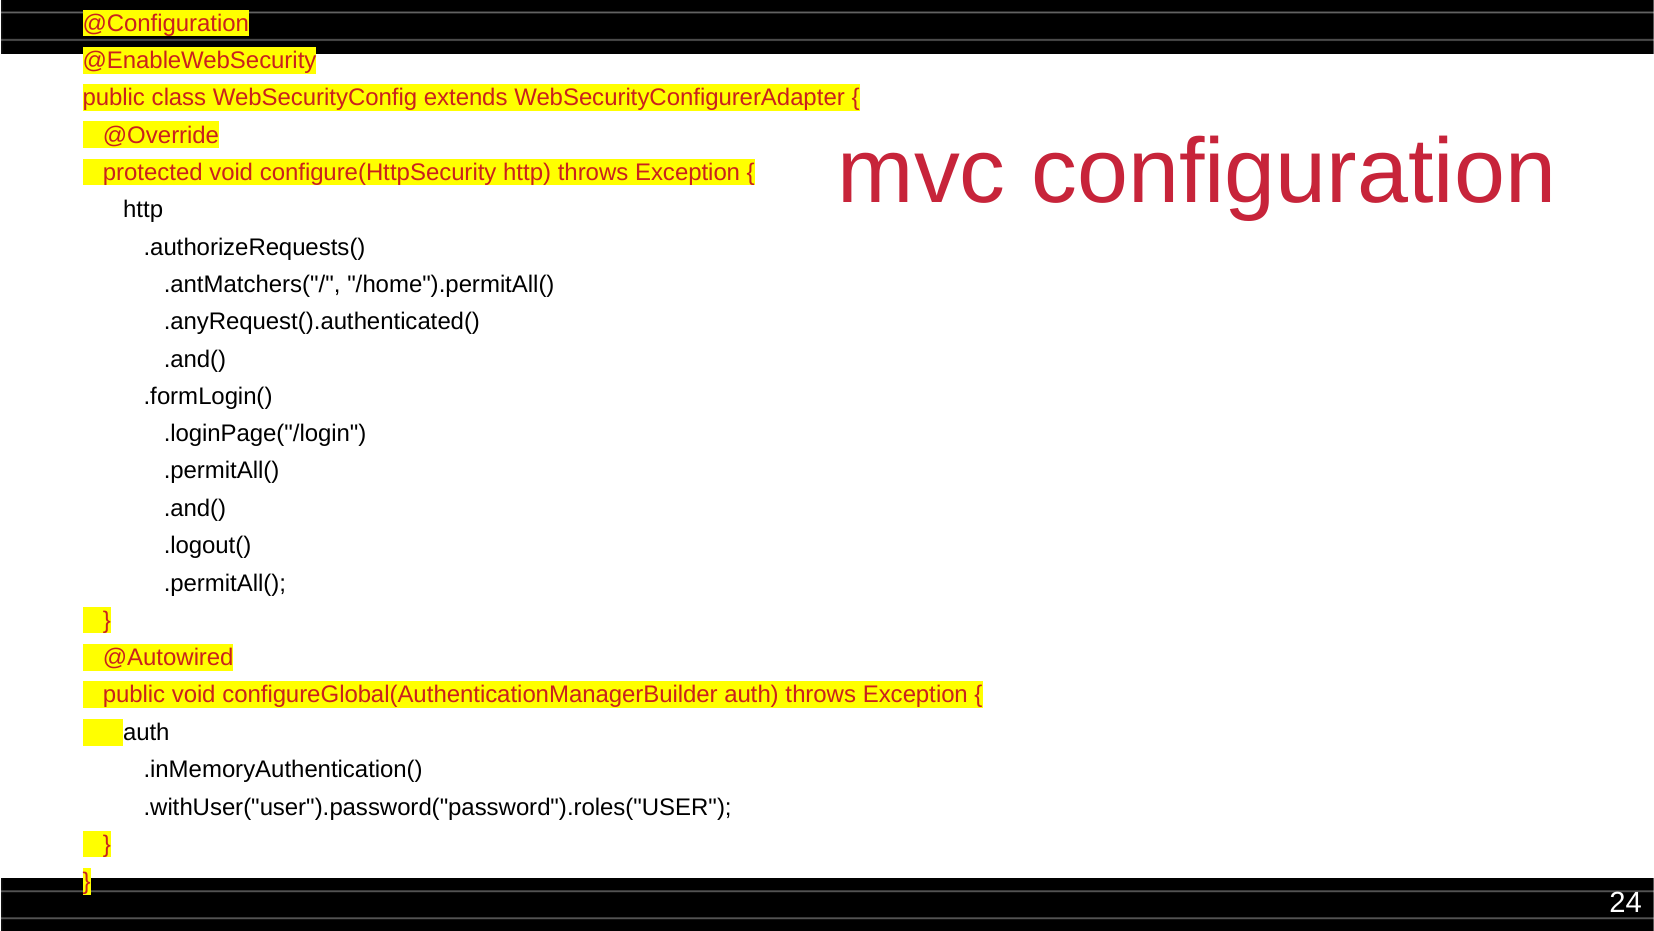

@Configuration
@EnableWebSecurity
public class WebSecurityConfig extends WebSecurityConfigurerAdapter {
 @Override
 protected void configure(HttpSecurity http) throws Exception {
 http
 .authorizeRequests()
 .antMatchers("/", "/home").permitAll()
 .anyRequest().authenticated()
 .and()
 .formLogin()
 .loginPage("/login")
 .permitAll()
 .and()
 .logout()
 .permitAll();
 }
 @Autowired
 public void configureGlobal(AuthenticationManagerBuilder auth) throws Exception {
 auth
 .inMemoryAuthentication()
 .withUser("user").password("password").roles("USER");
 }
}
# mvc configuration